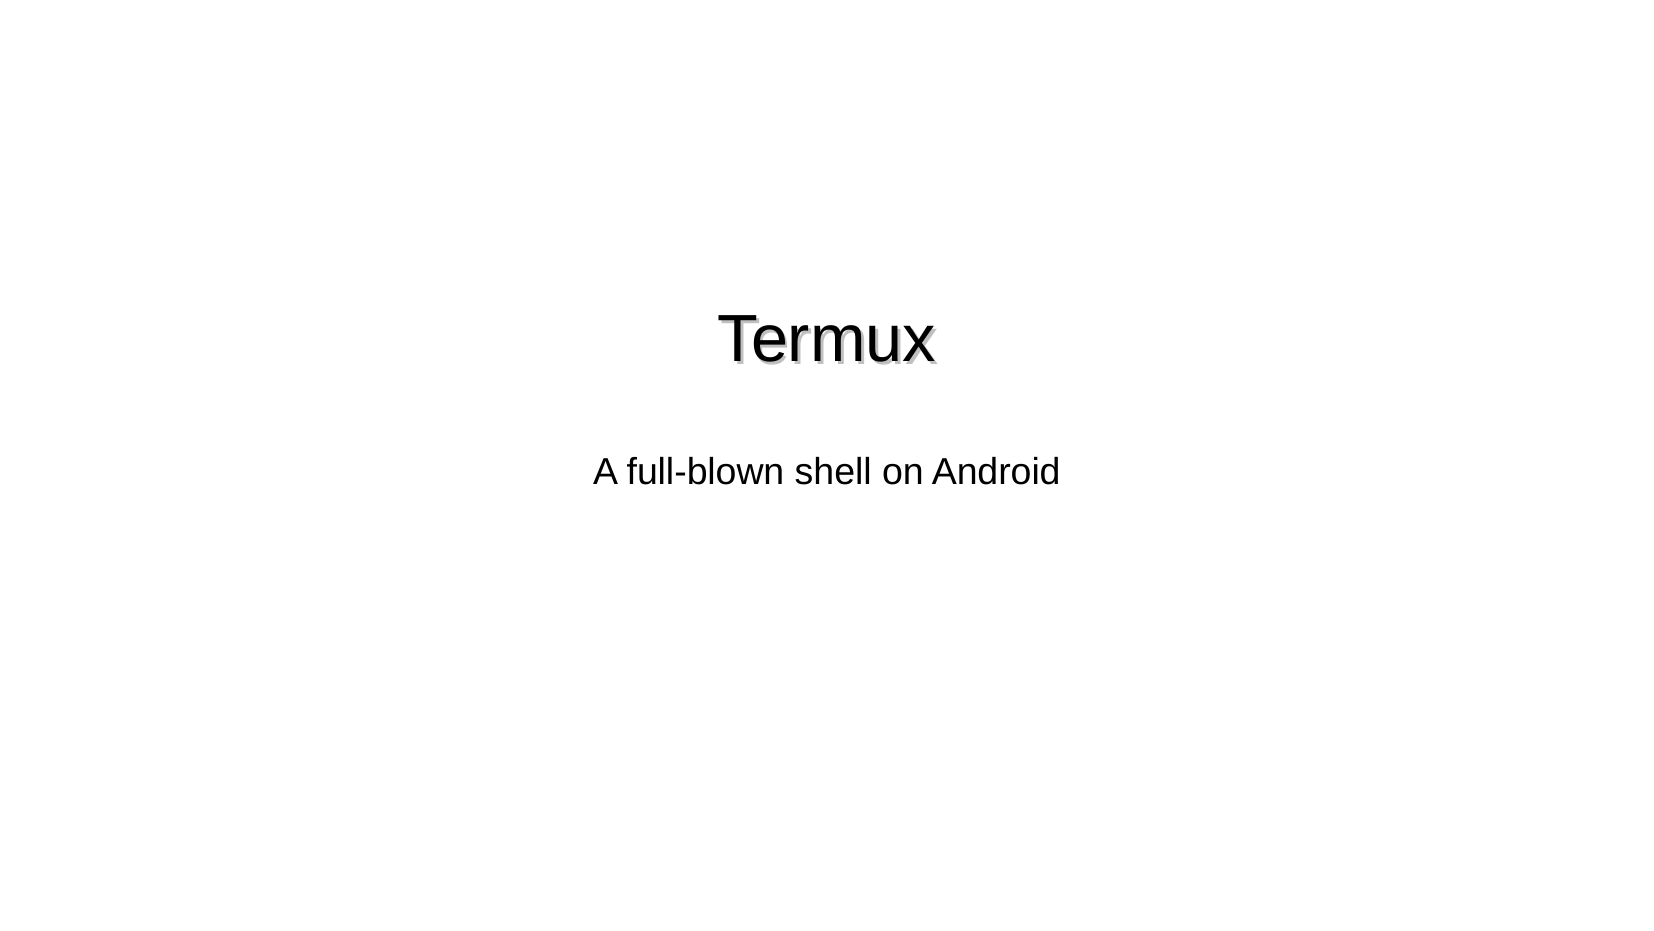

# Termux
A full-blown shell on Android